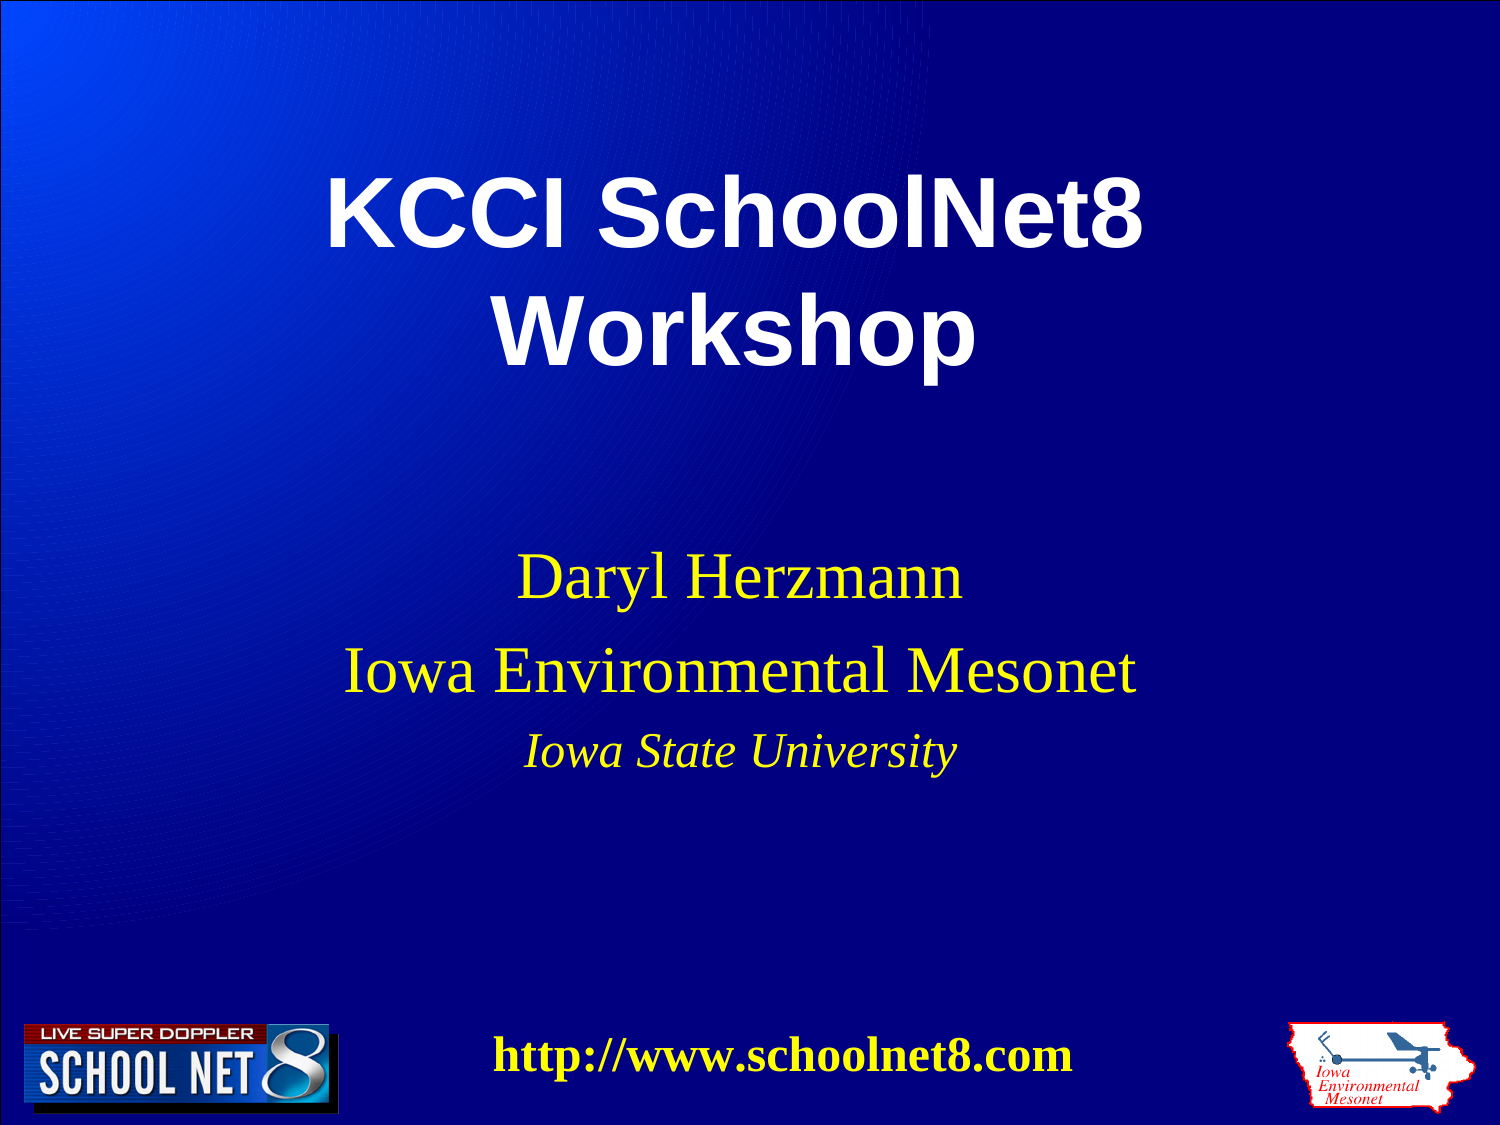

# KCCI SchoolNet8 Workshop
Daryl Herzmann
Iowa Environmental Mesonet
Iowa State University